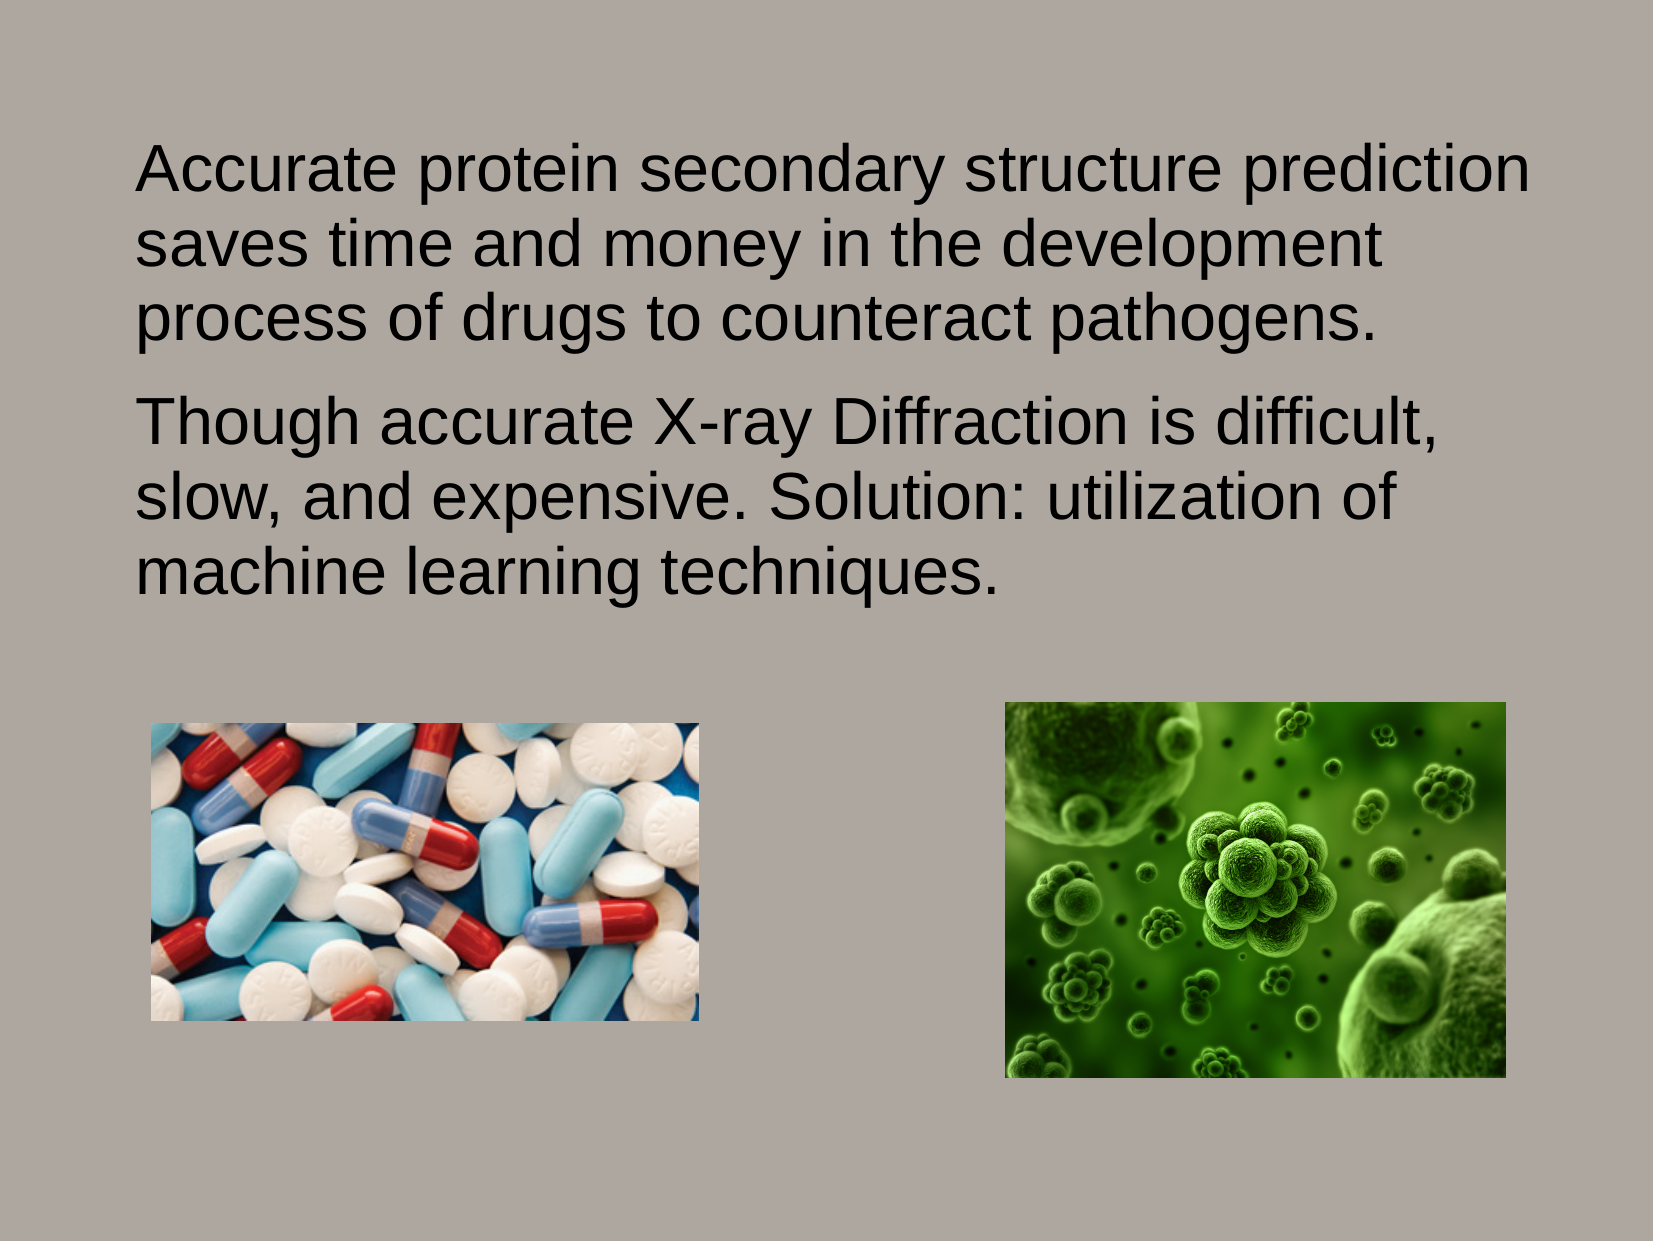

# Accurate protein secondary structure prediction saves time and money in the development process of drugs to counteract pathogens.
Though accurate X-ray Diffraction is difficult, slow, and expensive. Solution: utilization of machine learning techniques.